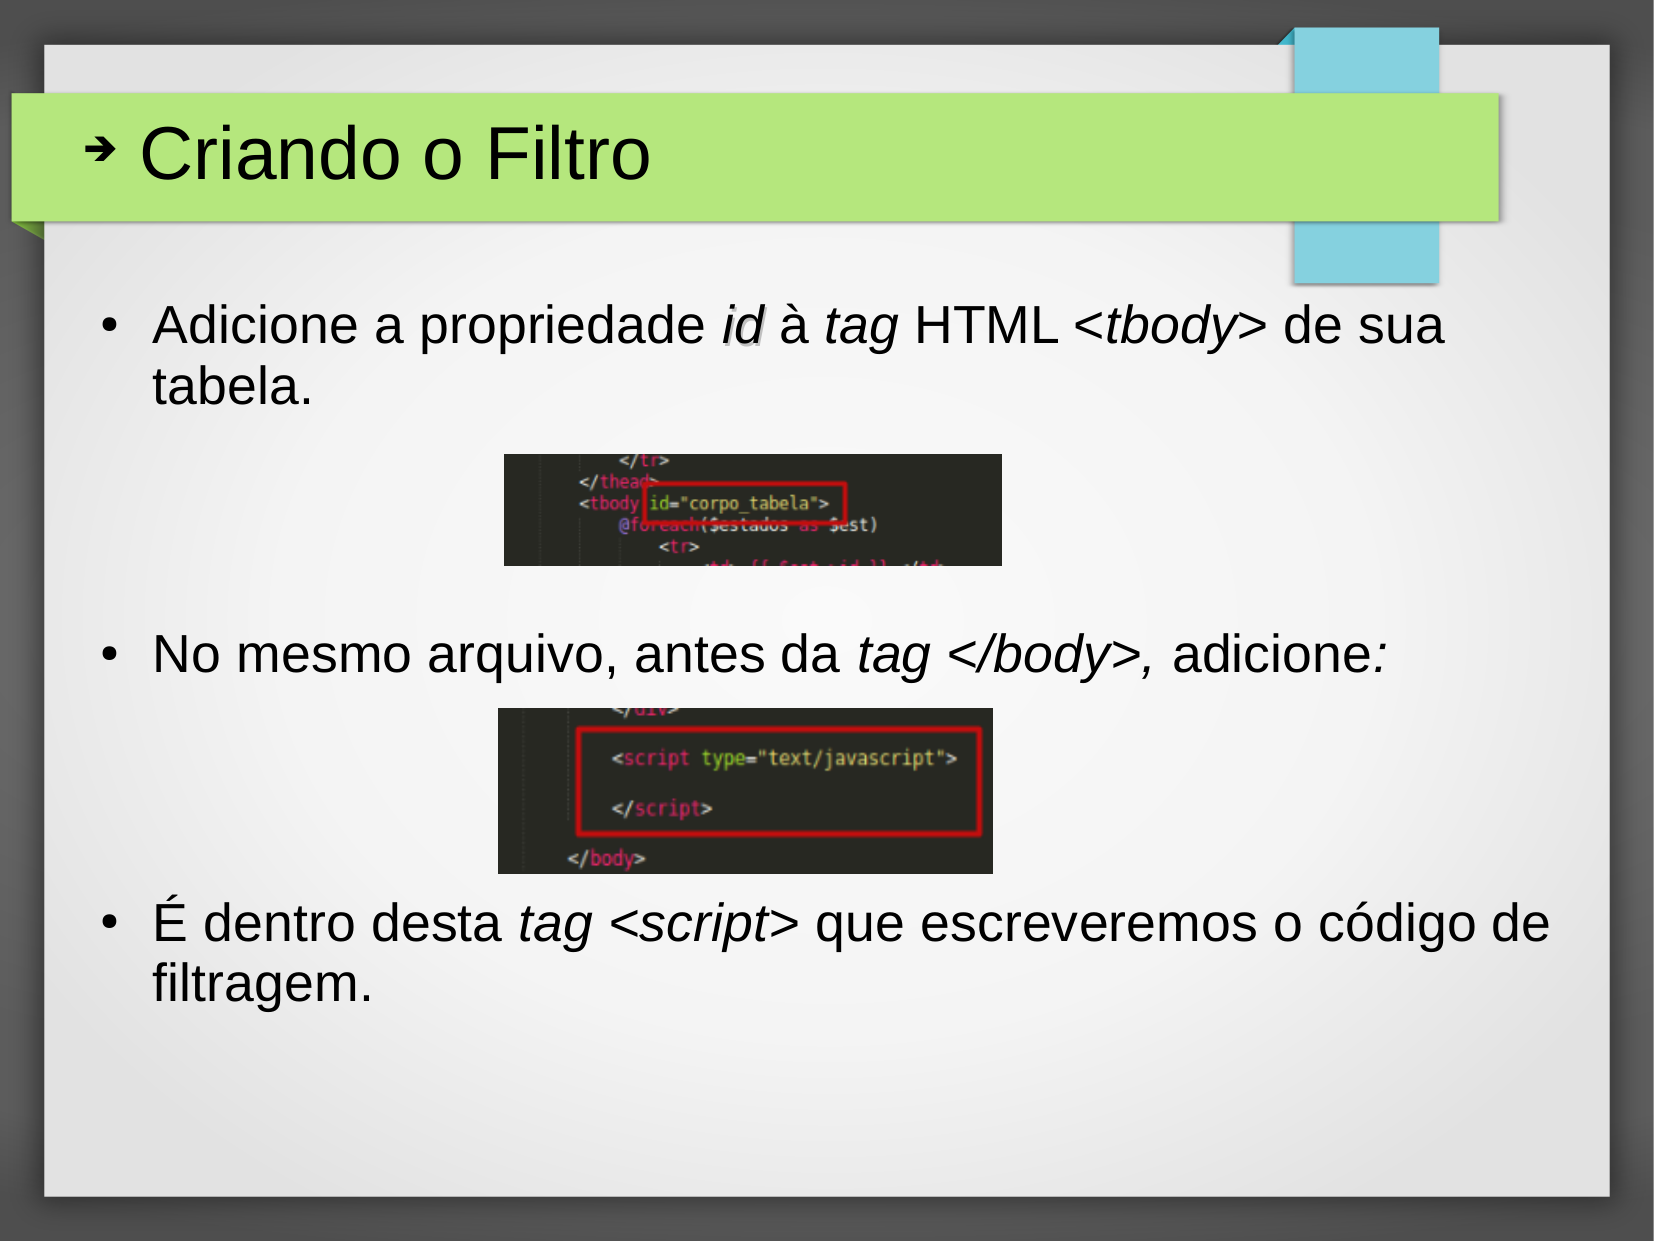

# Criando o Filtro
Adicione a propriedade id à tag HTML <tbody> de sua tabela.
No mesmo arquivo, antes da tag </body>, adicione:
É dentro desta tag <script> que escreveremos o código de filtragem.